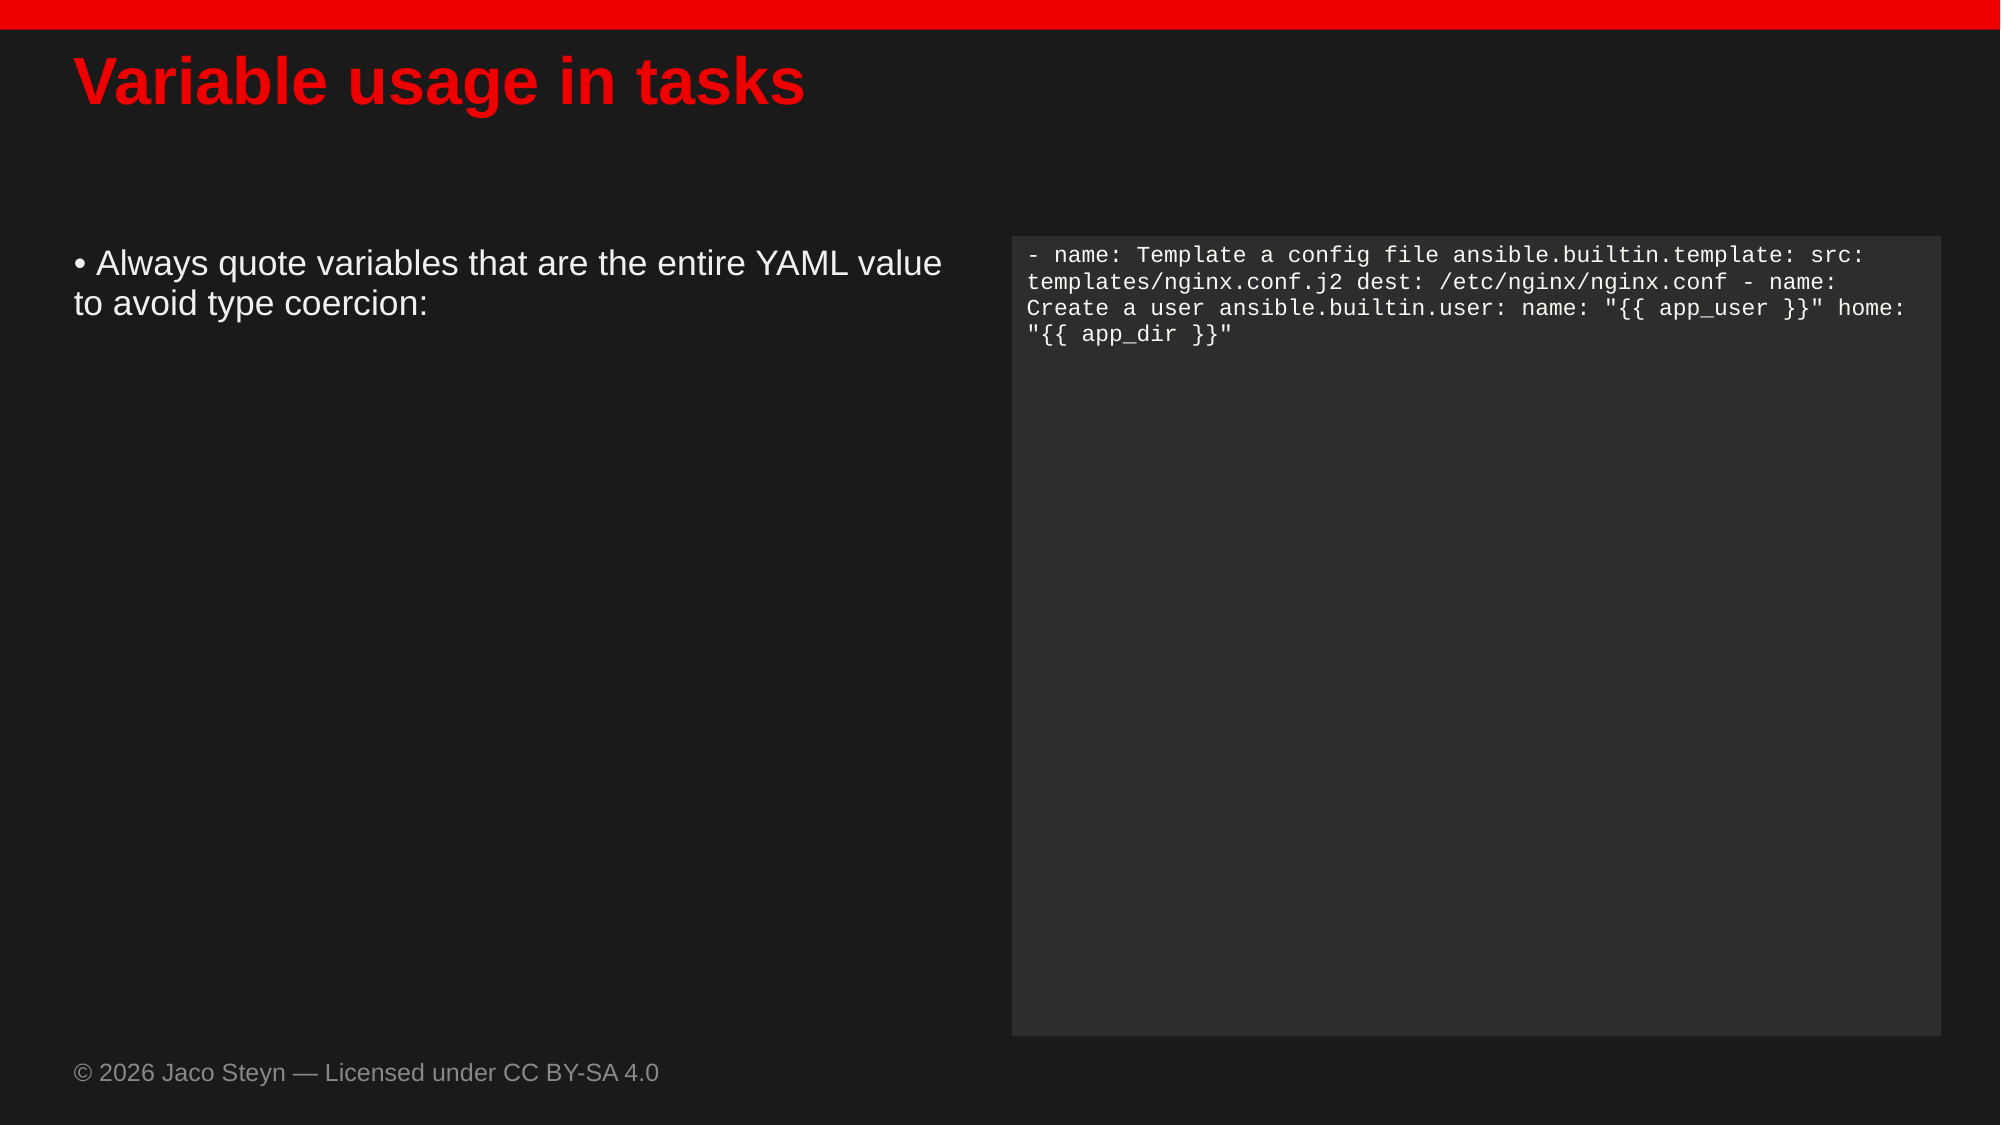

Variable usage in tasks
• Always quote variables that are the entire YAML value to avoid type coercion:
- name: Template a config file ansible.builtin.template: src: templates/nginx.conf.j2 dest: /etc/nginx/nginx.conf - name: Create a user ansible.builtin.user: name: "{{ app_user }}" home: "{{ app_dir }}"
© 2026 Jaco Steyn — Licensed under CC BY-SA 4.0